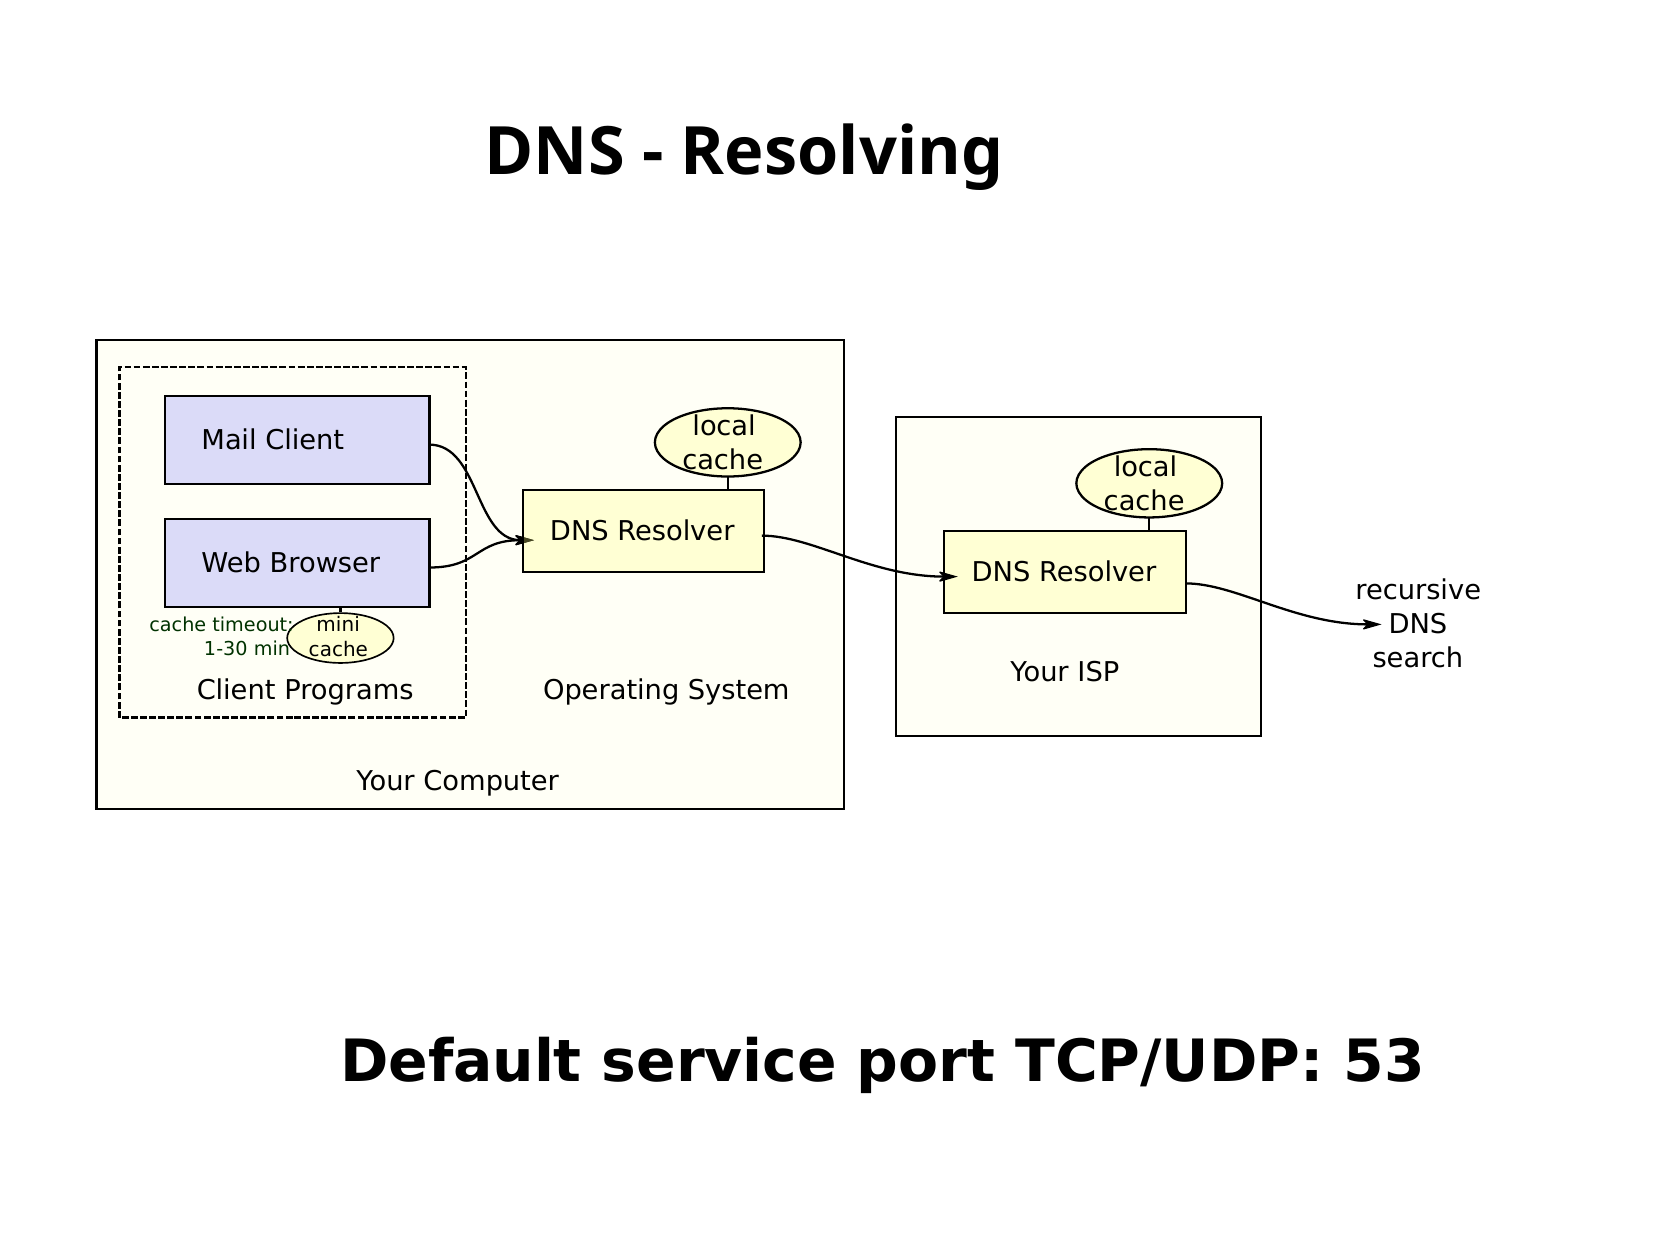

# DNS - Resolving
Default service port TCP/UDP: 53